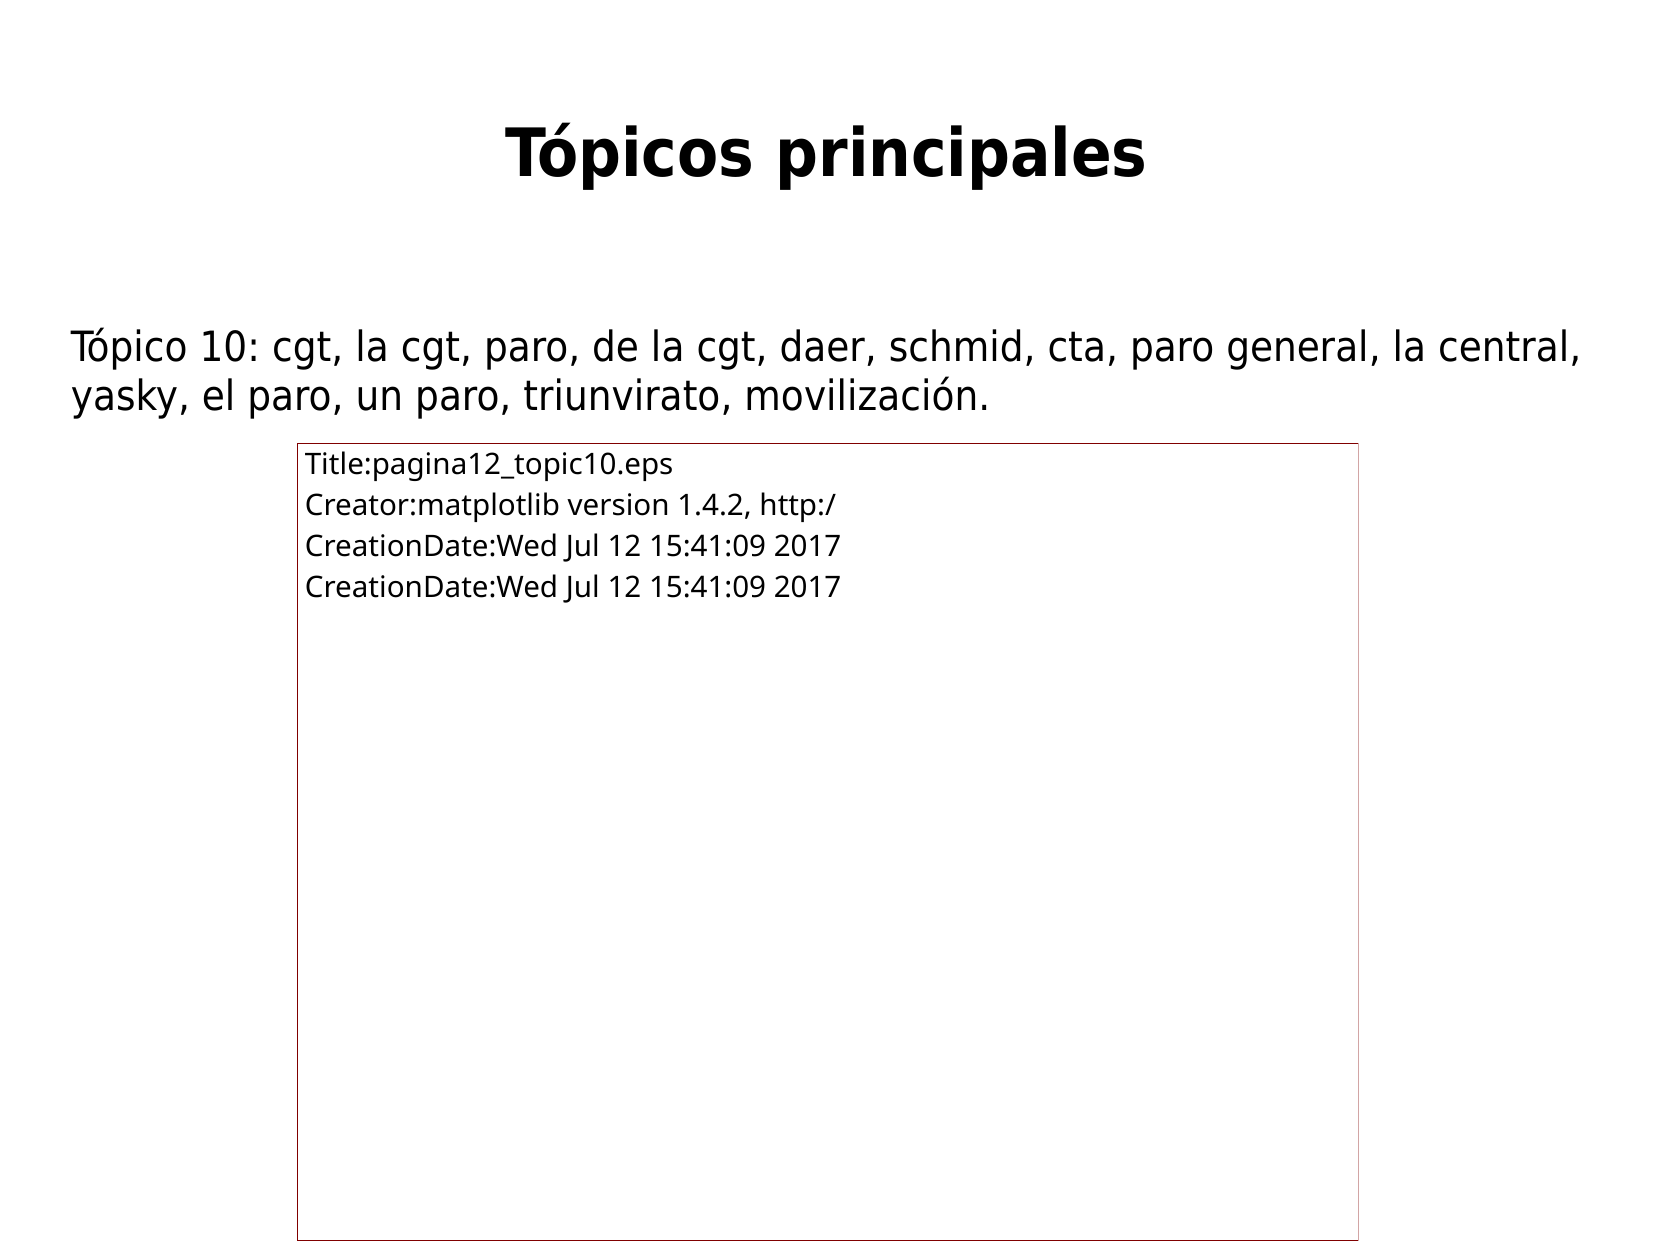

# Tópicos principales
Tópico 10: cgt, la cgt, paro, de la cgt, daer, schmid, cta, paro general, la central, yasky, el paro, un paro, triunvirato, movilización.